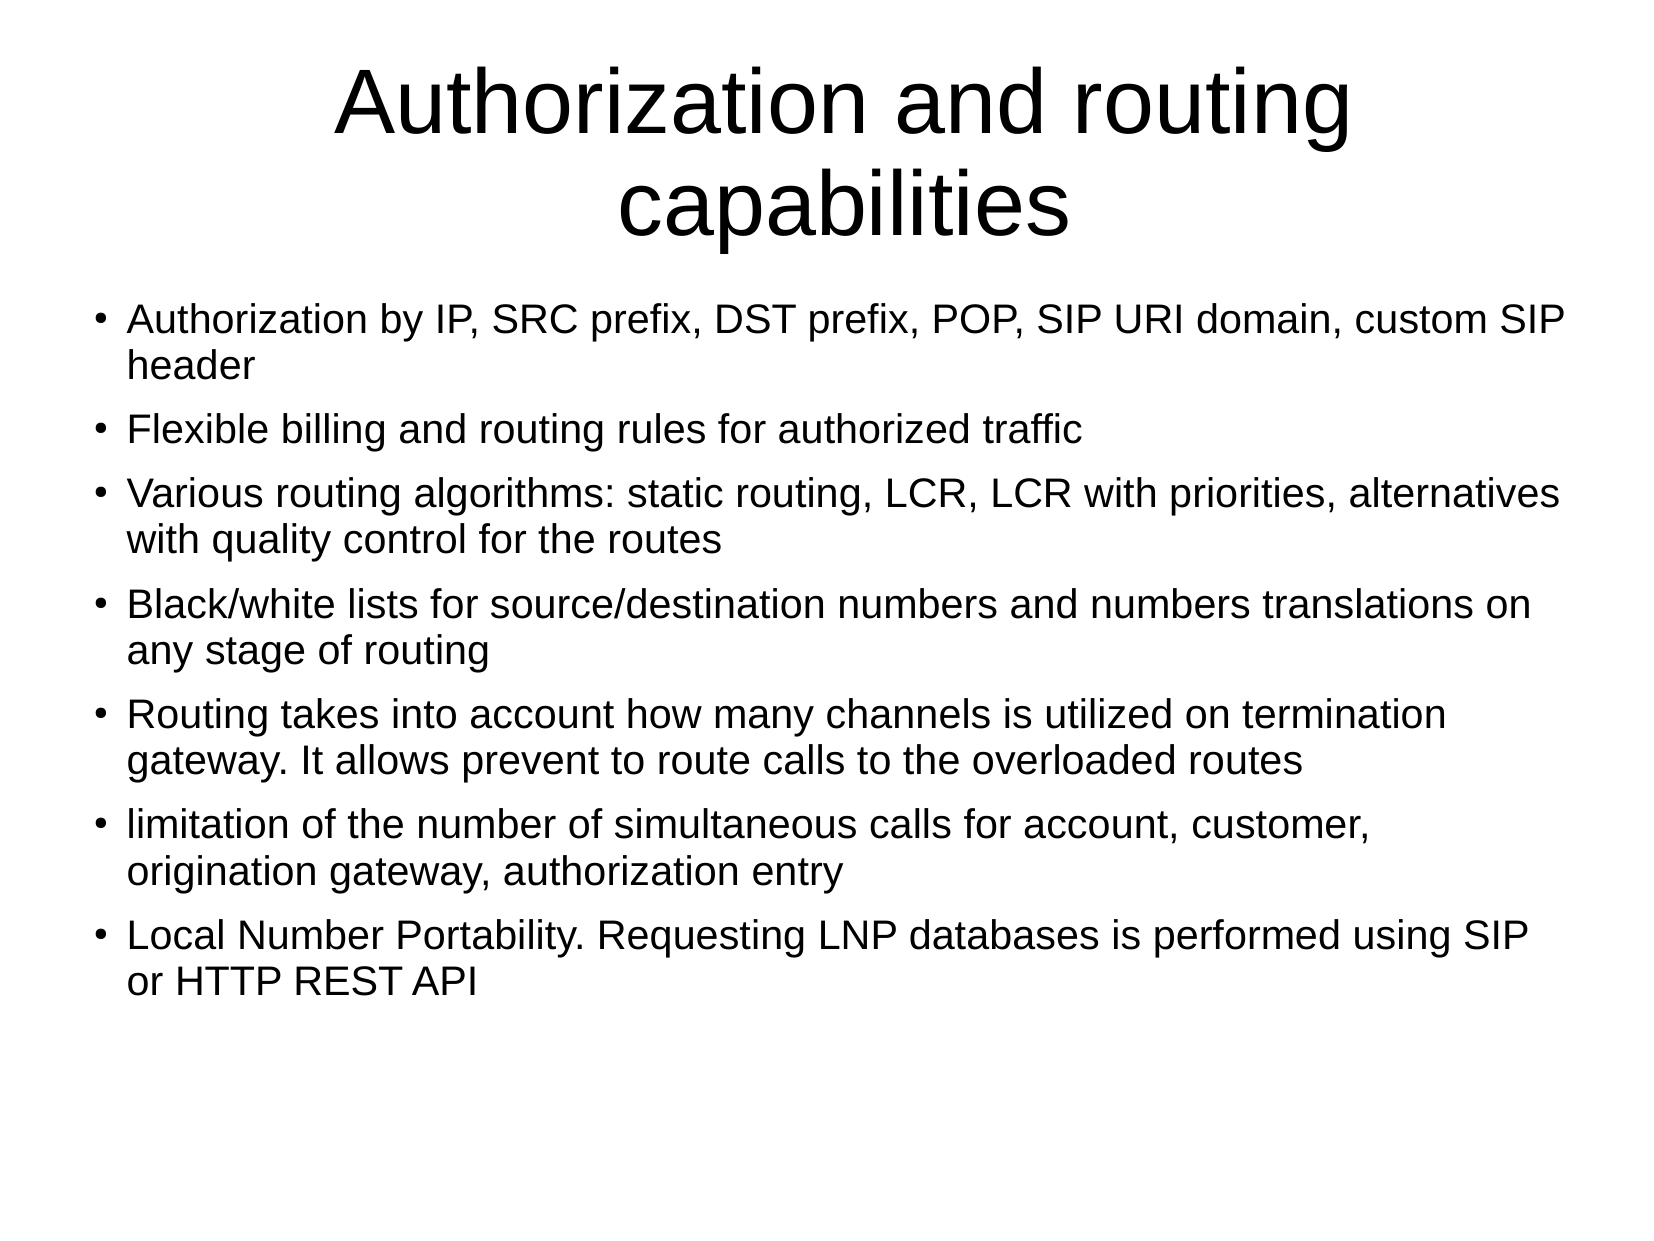

# Authorization and routing capabilities
Authorization by IP, SRC prefix, DST prefix, POP, SIP URI domain, custom SIP header
Flexible billing and routing rules for authorized traffic
Various routing algorithms: static routing, LCR, LCR with priorities, alternatives with quality control for the routes
Black/white lists for source/destination numbers and numbers translations on any stage of routing
Routing takes into account how many channels is utilized on termination gateway. It allows prevent to route calls to the overloaded routes
limitation of the number of simultaneous calls for account, customer, origination gateway, authorization entry
Local Number Portability. Requesting LNP databases is performed using SIP or HTTP REST API